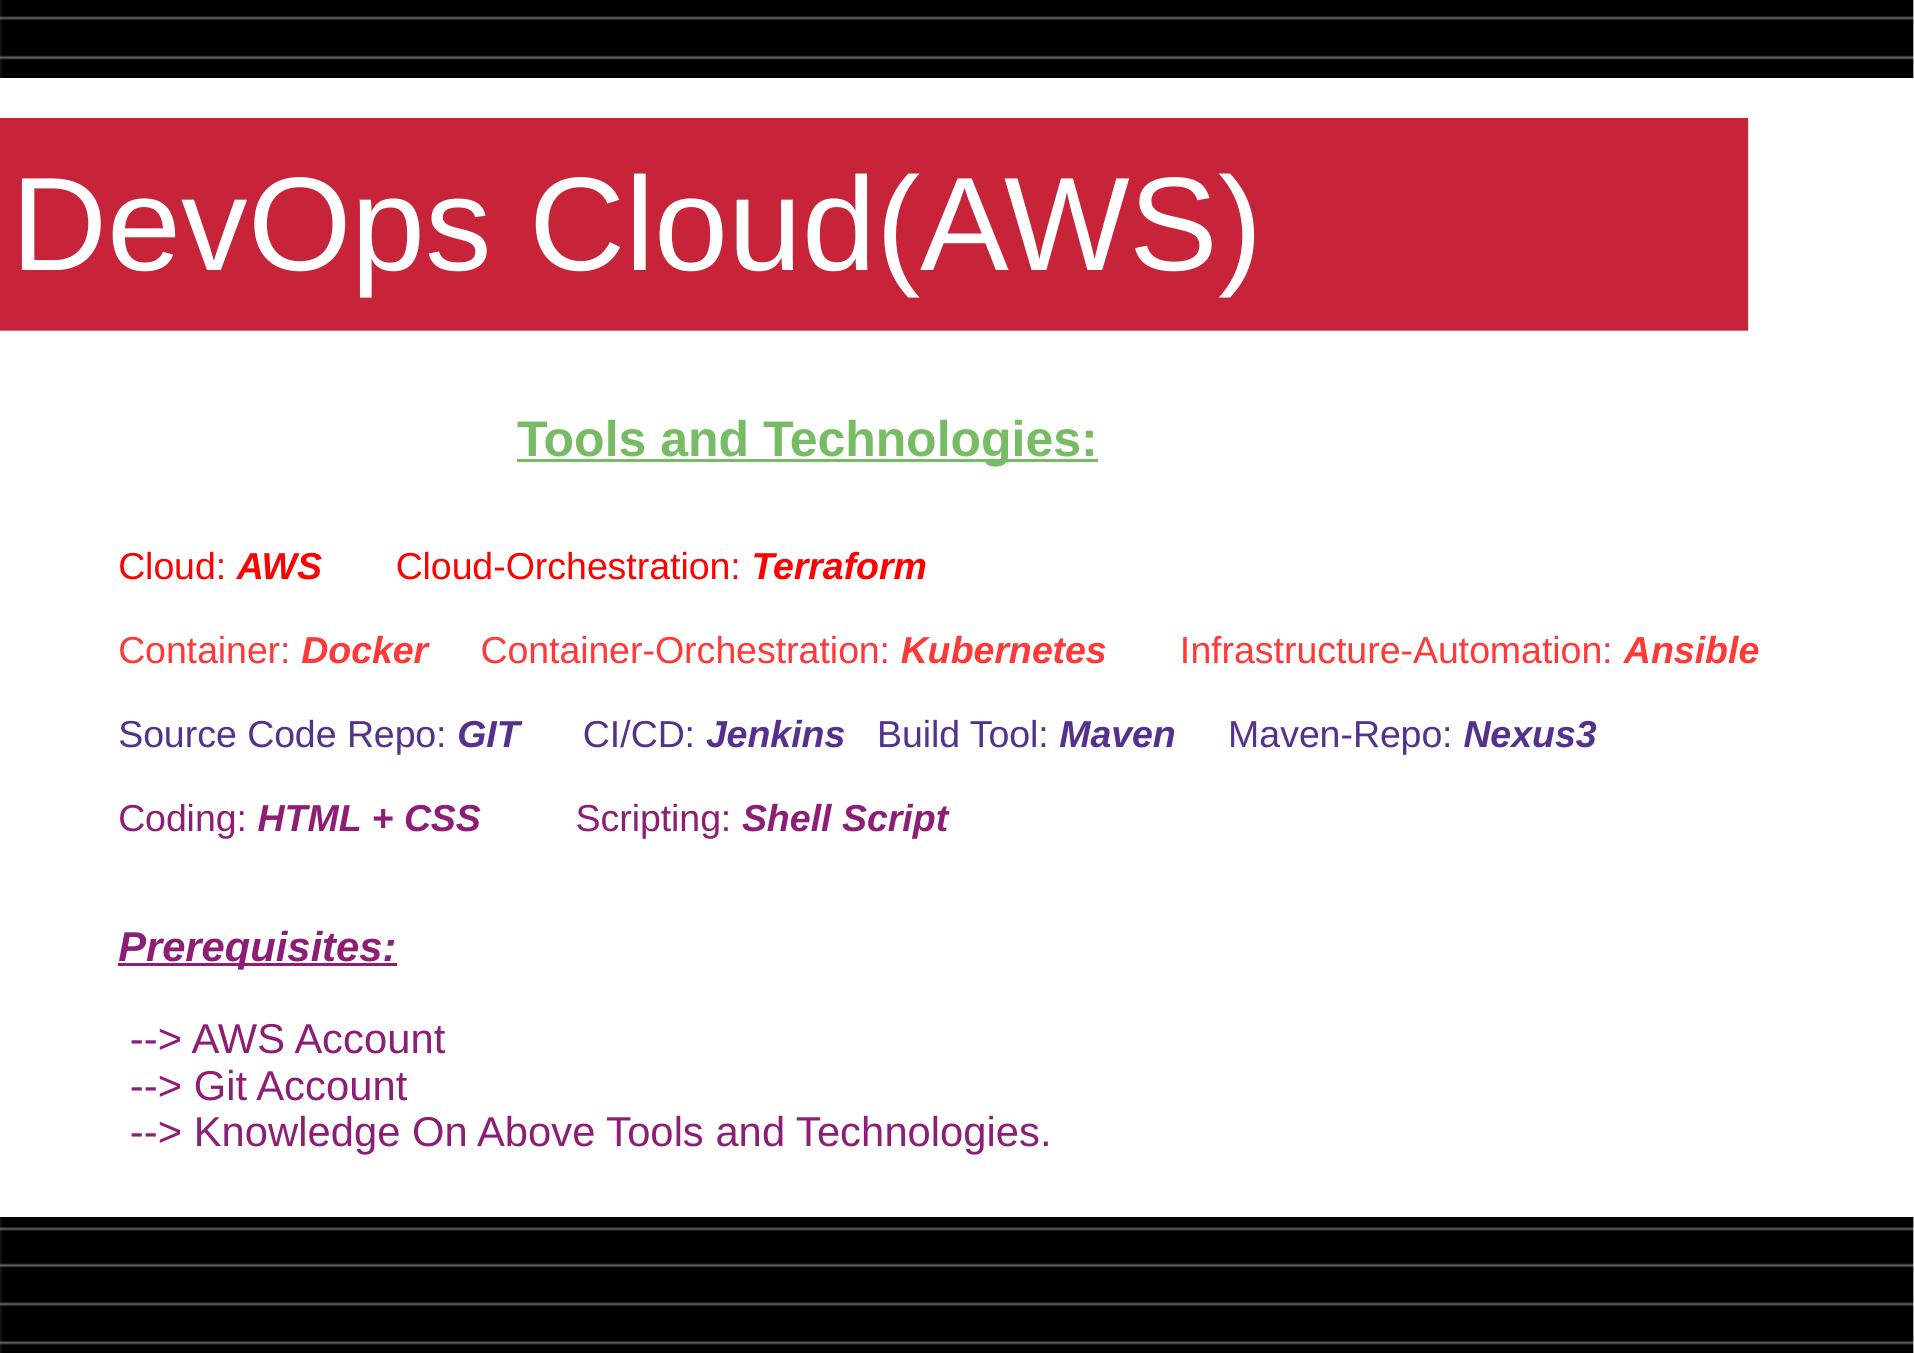

# DevOps Cloud(AWS)
| Tools and Technologies: |
| --- |
Cloud: AWS Cloud-Orchestration: Terraform
Container: Docker Container-Orchestration: Kubernetes Infrastructure-Automation: Ansible
Source Code Repo: GIT CI/CD: Jenkins Build Tool: Maven Maven-Repo: Nexus3
Coding: HTML + CSS Scripting: Shell Script
Prerequisites:
 --> AWS Account
 --> Git Account
 --> Knowledge On Above Tools and Technologies.